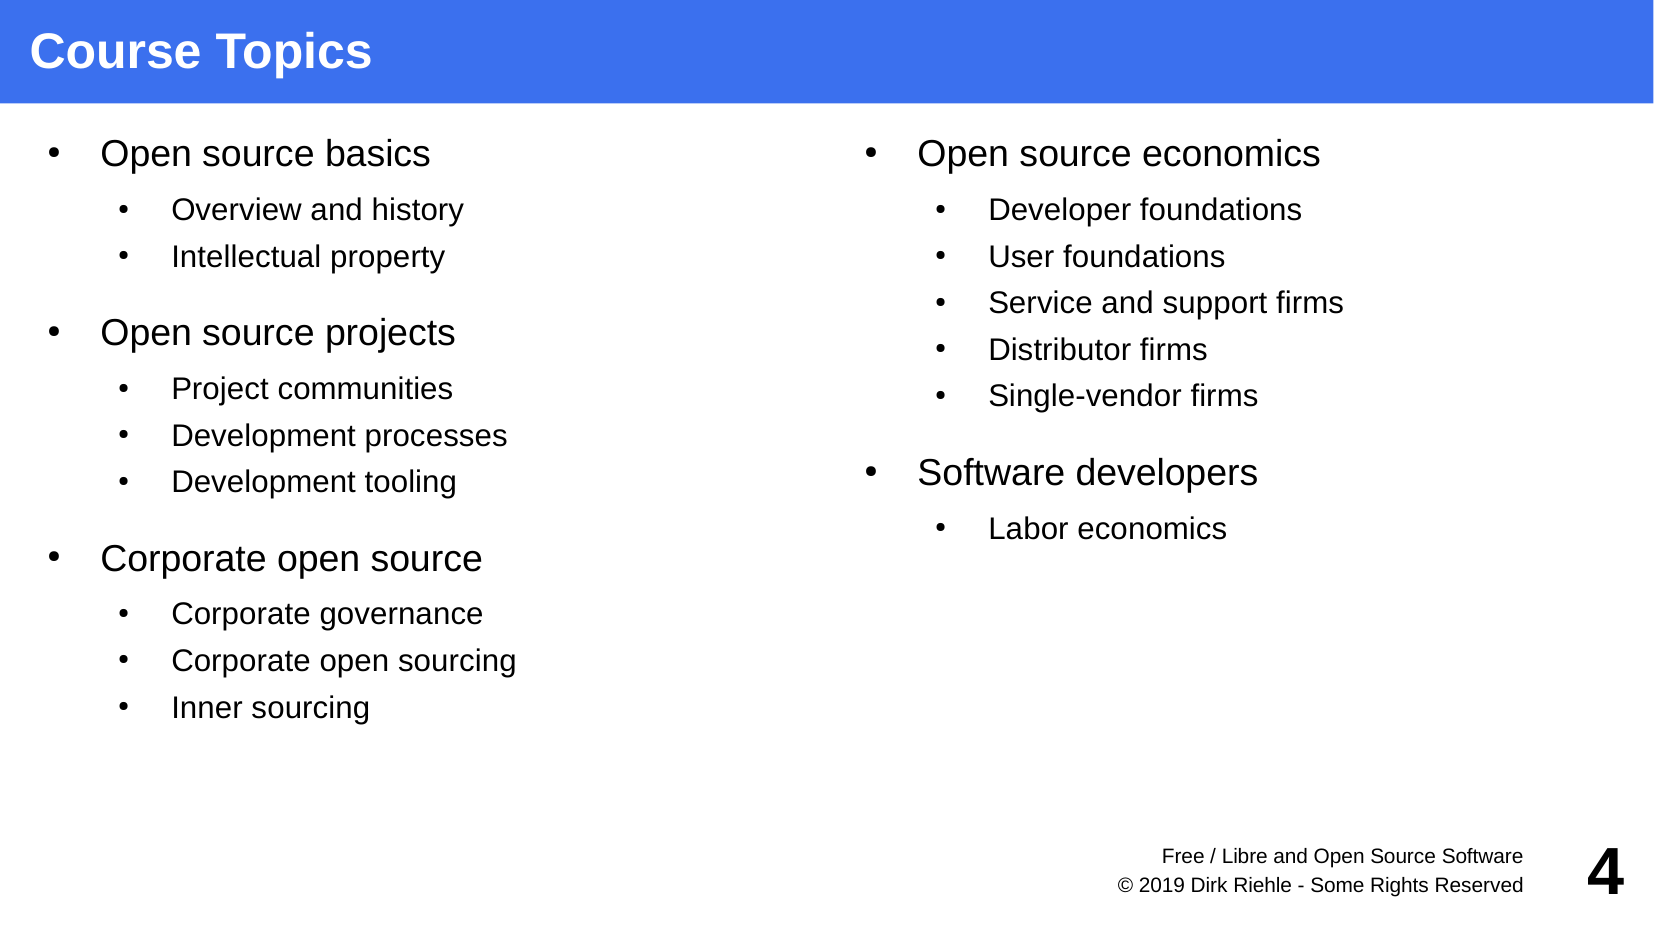

# Course Topics
Open source basics
Overview and history
Intellectual property
Open source projects
Project communities
Development processes
Development tooling
Corporate open source
Corporate governance
Corporate open sourcing
Inner sourcing
Open source economics
Developer foundations
User foundations
Service and support firms
Distributor firms
Single-vendor firms
Software developers
Labor economics
Free / Libre and Open Source Software
4
© 2019 Dirk Riehle - Some Rights Reserved